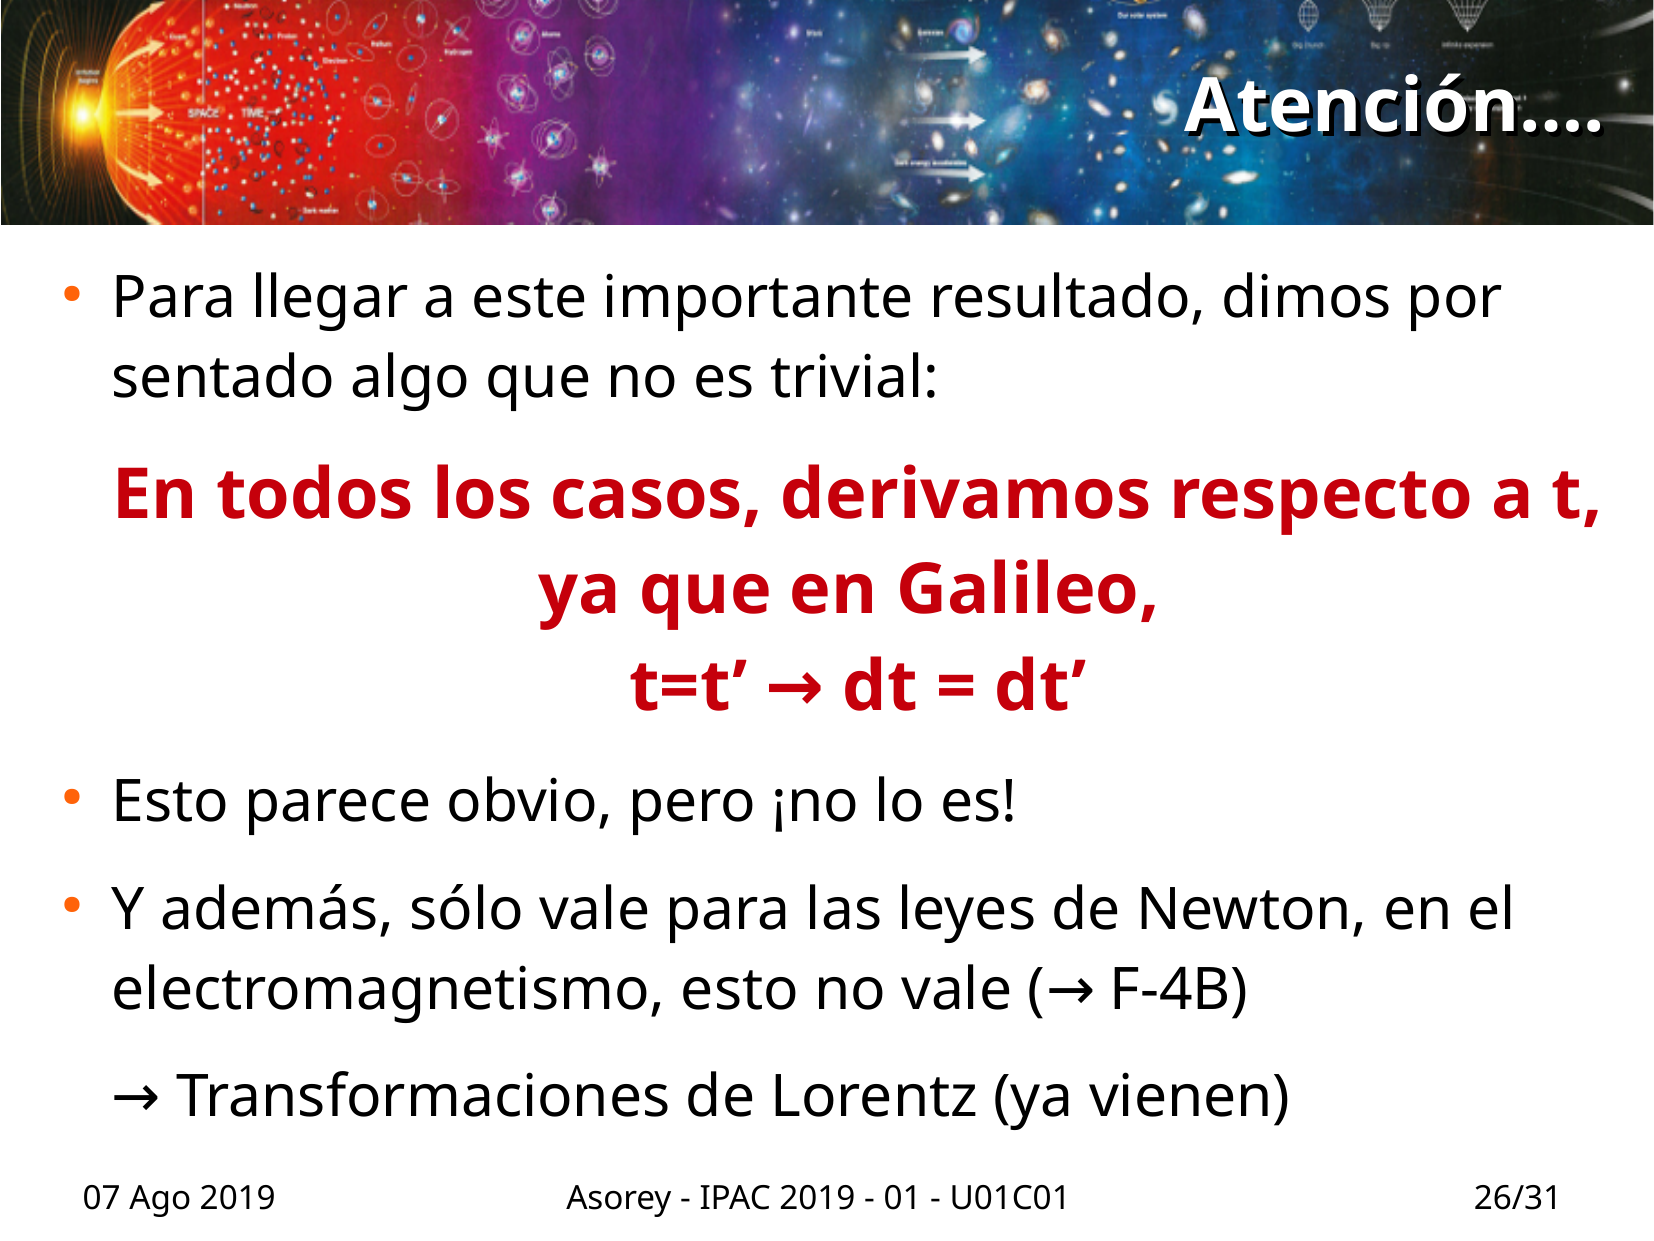

# Atención….
Para llegar a este importante resultado, dimos por sentado algo que no es trivial:
En todos los casos, derivamos respecto a t,
ya que en Galileo,
t=t’ → dt = dt’
Esto parece obvio, pero ¡no lo es!
Y además, sólo vale para las leyes de Newton, en el electromagnetismo, esto no vale (→ F-4B)
→ Transformaciones de Lorentz (ya vienen)
07 Ago 2019
Asorey - IPAC 2019 - 01 - U01C01
26